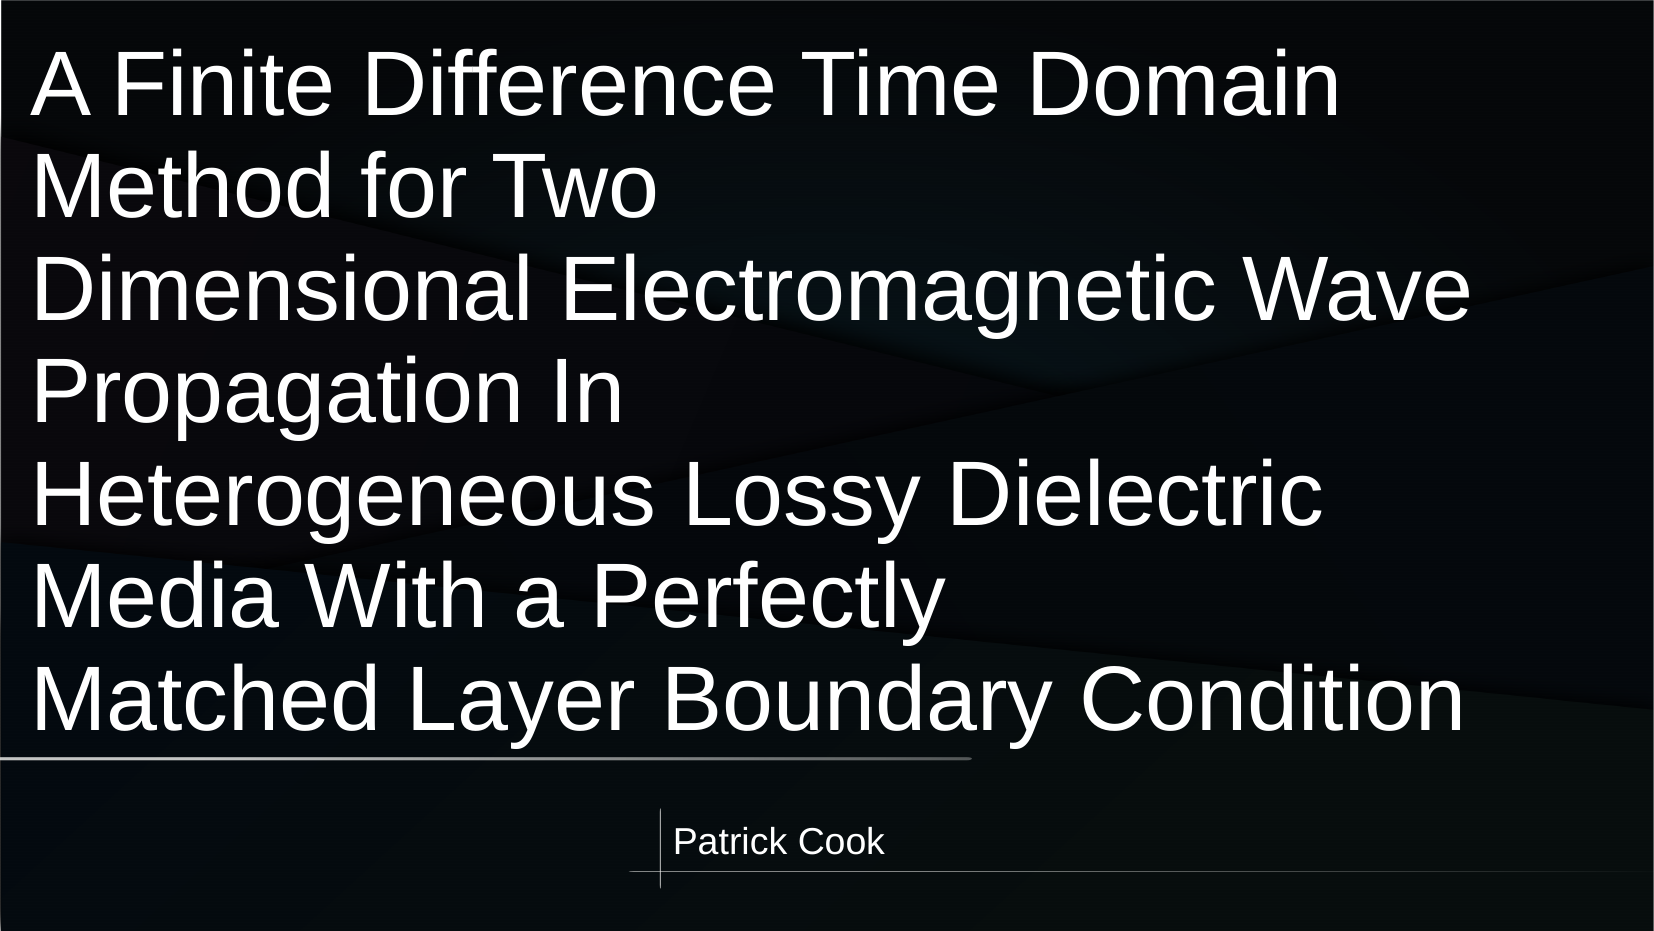

# A Finite Difference Time Domain Method for Two Dimensional Electromagnetic Wave Propagation In Heterogeneous Lossy Dielectric Media With a Perfectly Matched Layer Boundary Condition
Patrick Cook